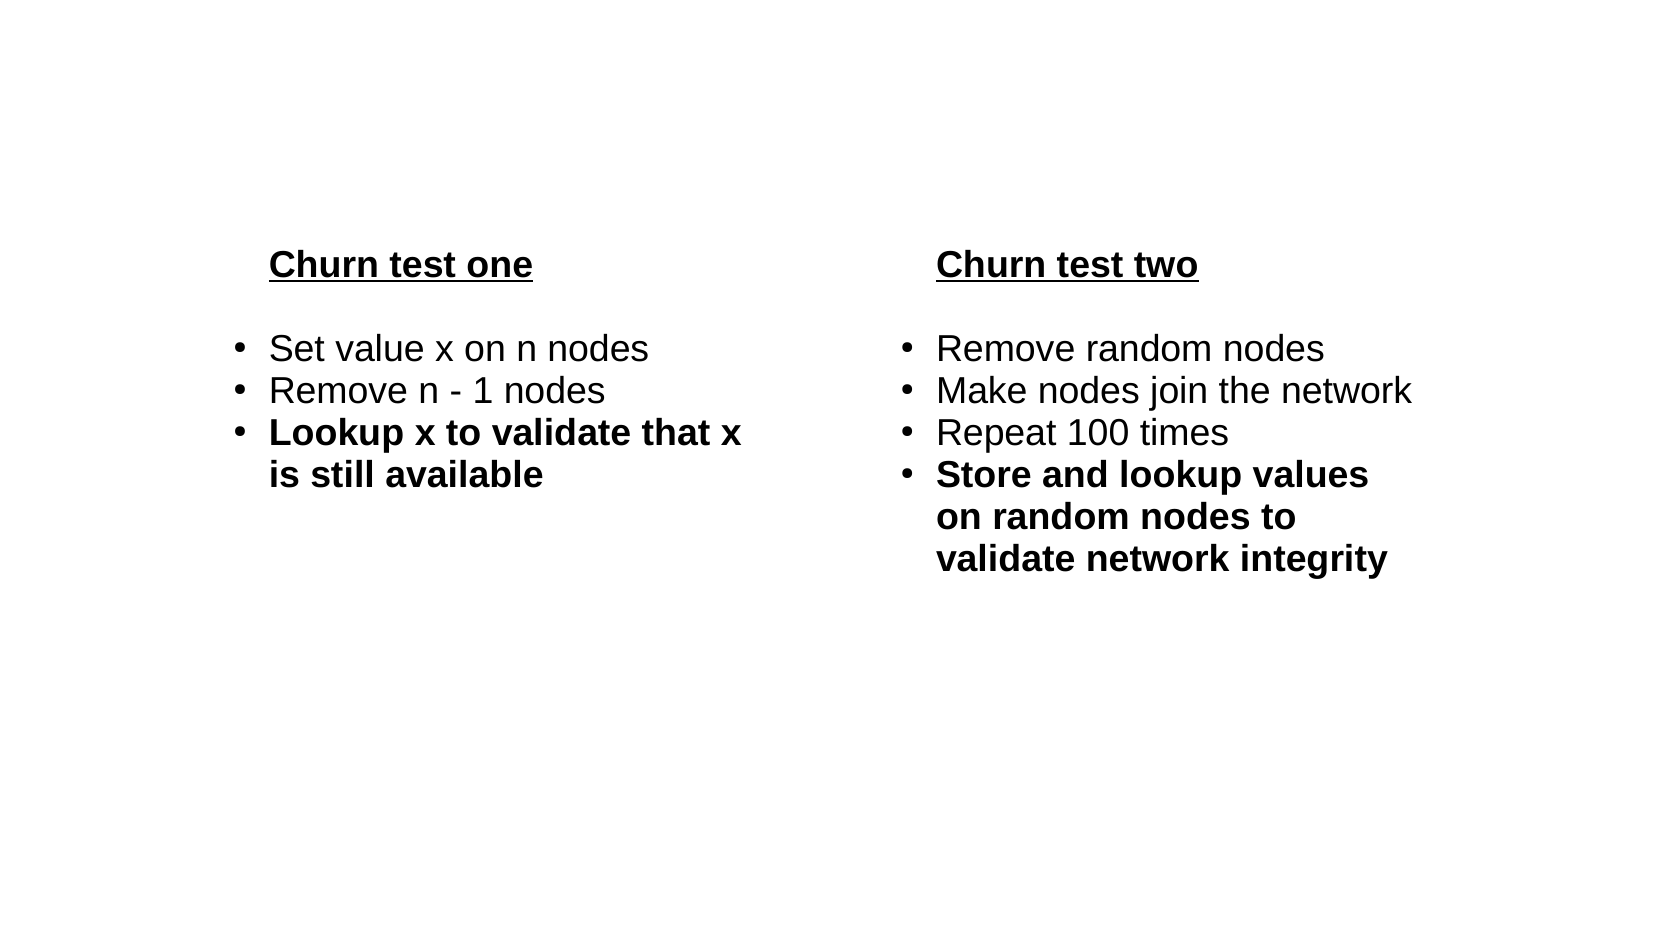

Churn test one
Set value x on n nodes
Remove n - 1 nodes
Lookup x to validate that x is still available
Churn test two
Remove random nodes
Make nodes join the network
Repeat 100 times
Store and lookup values on random nodes to validate network integrity